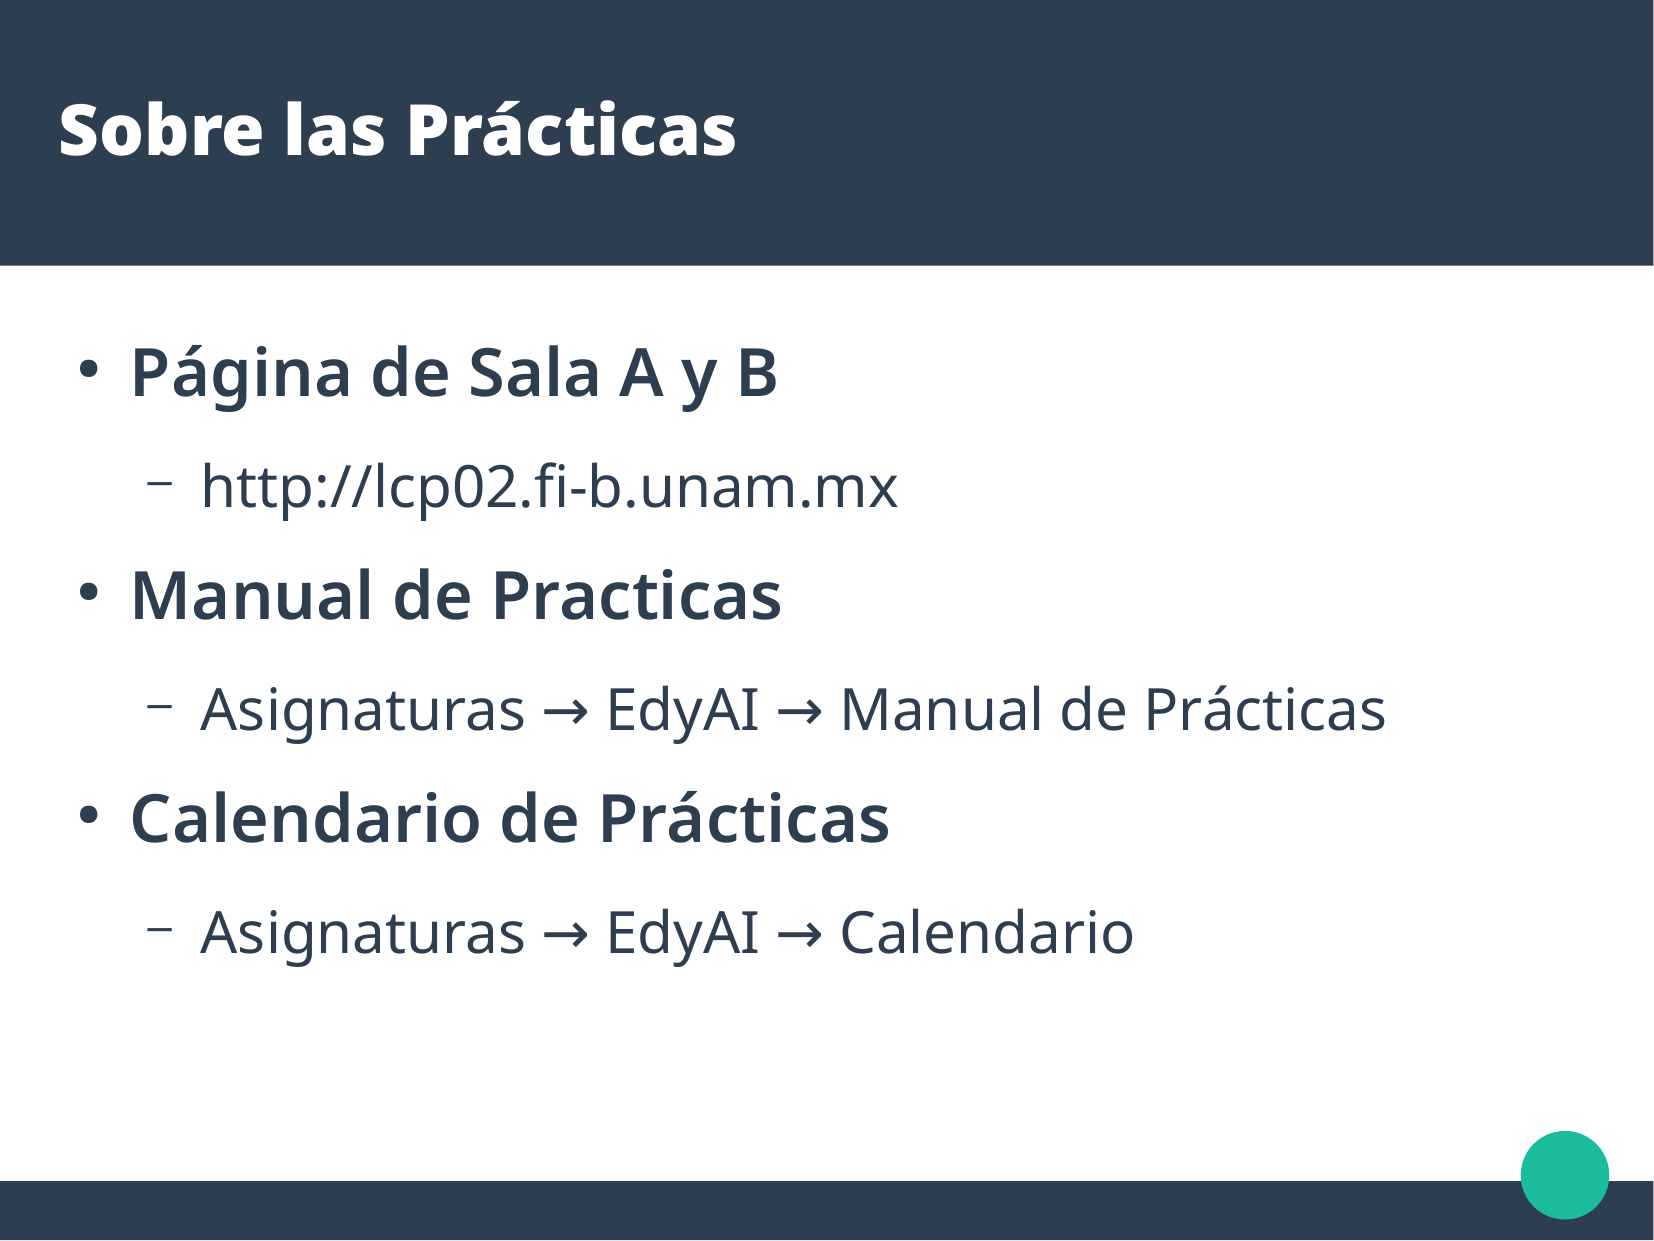

# Sobre las Prácticas
Página de Sala A y B
http://lcp02.fi-b.unam.mx
Manual de Practicas
Asignaturas → EdyAI → Manual de Prácticas
Calendario de Prácticas
Asignaturas → EdyAI → Calendario